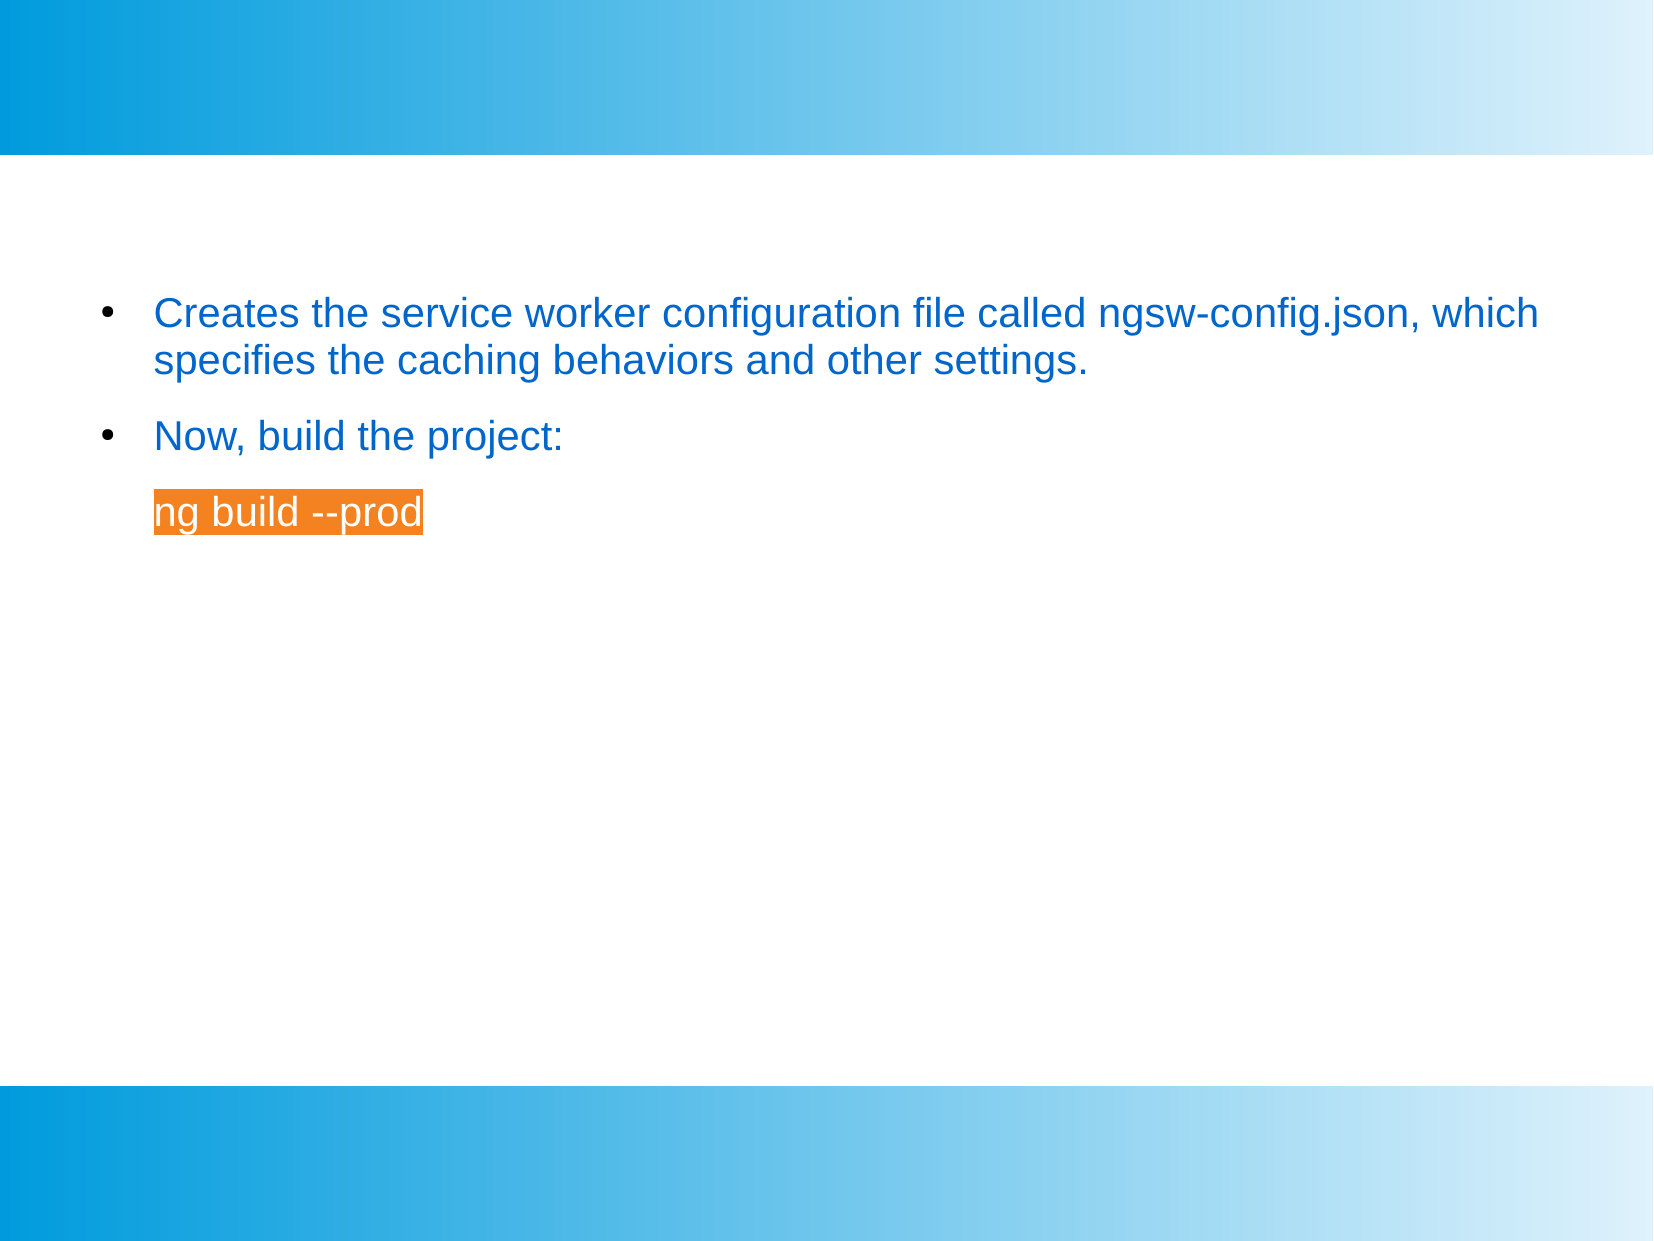

#
Creates the service worker configuration file called ngsw-config.json, which specifies the caching behaviors and other settings.
Now, build the project:
ng build --prod